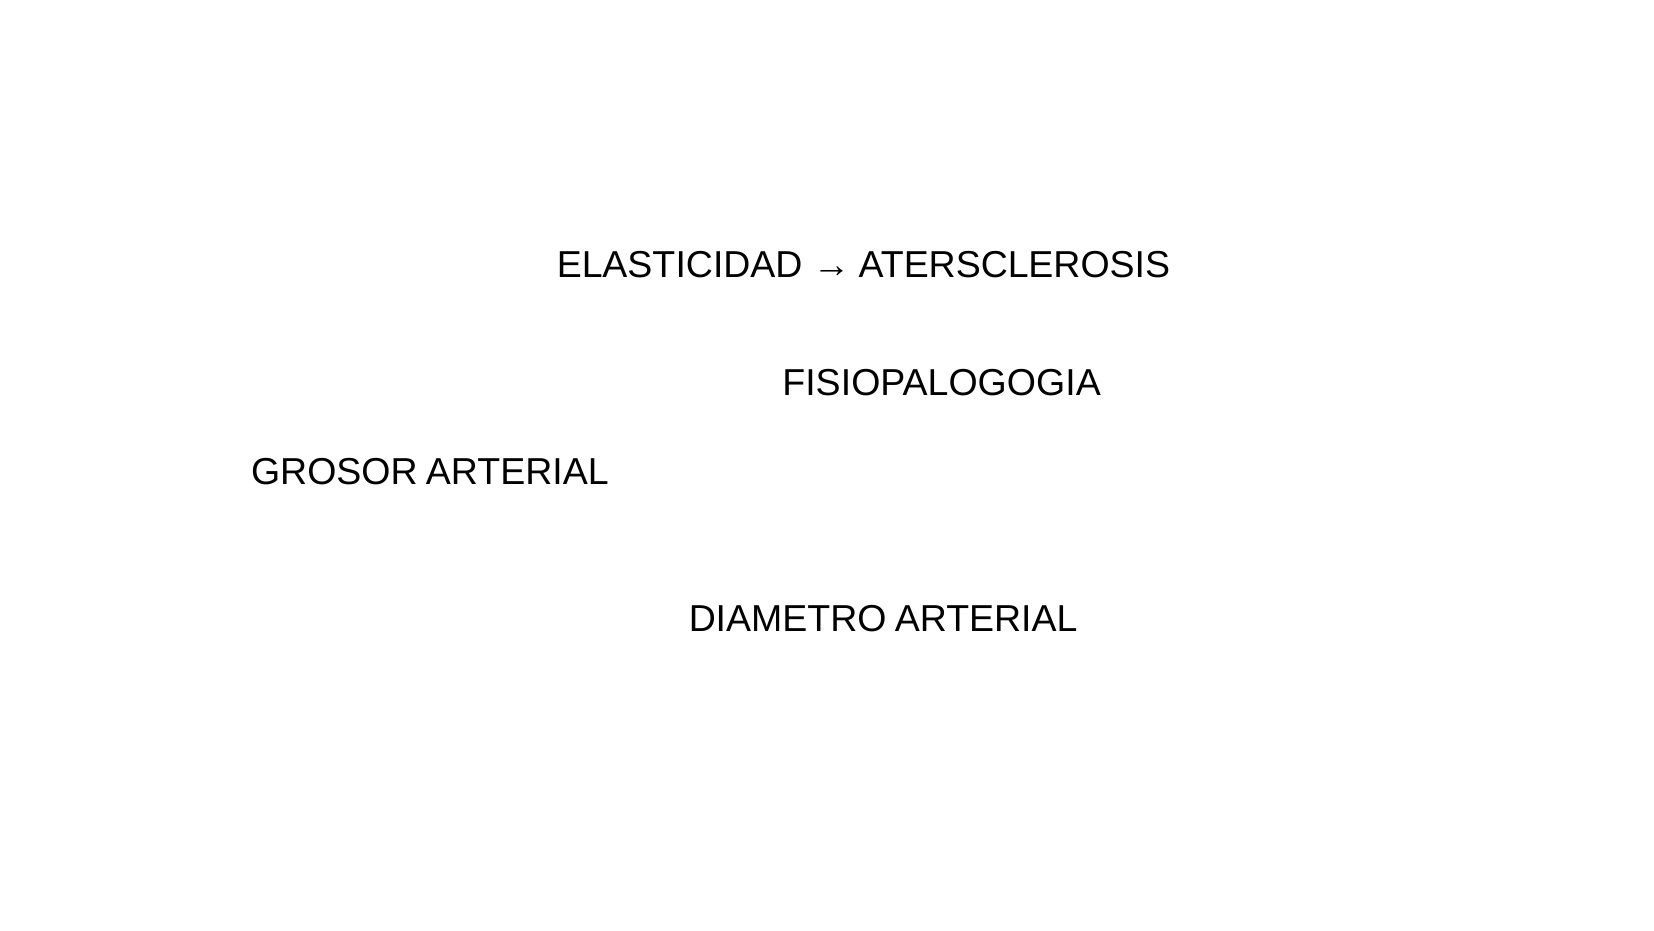

ELASTICIDAD → ATERSCLEROSIS
FISIOPALOGOGIA
GROSOR ARTERIAL
DIAMETRO ARTERIAL